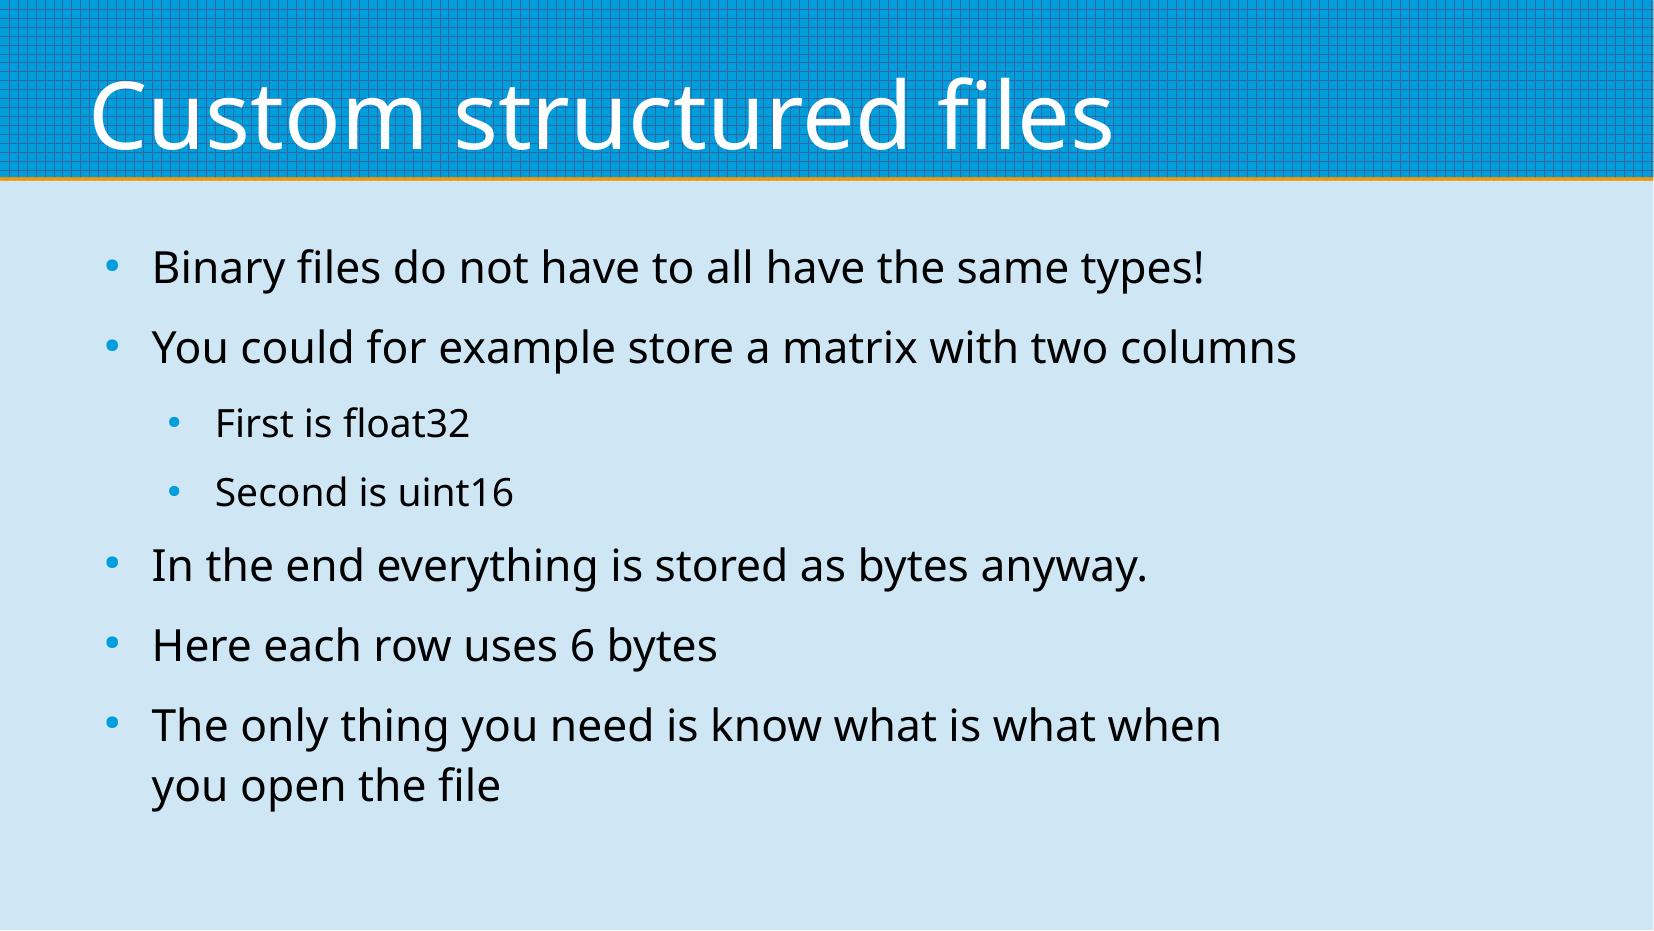

# Custom structured files
Binary files do not have to all have the same types!
You could for example store a matrix with two columns
First is float32
Second is uint16
In the end everything is stored as bytes anyway.
Here each row uses 6 bytes
The only thing you need is know what is what when you open the file